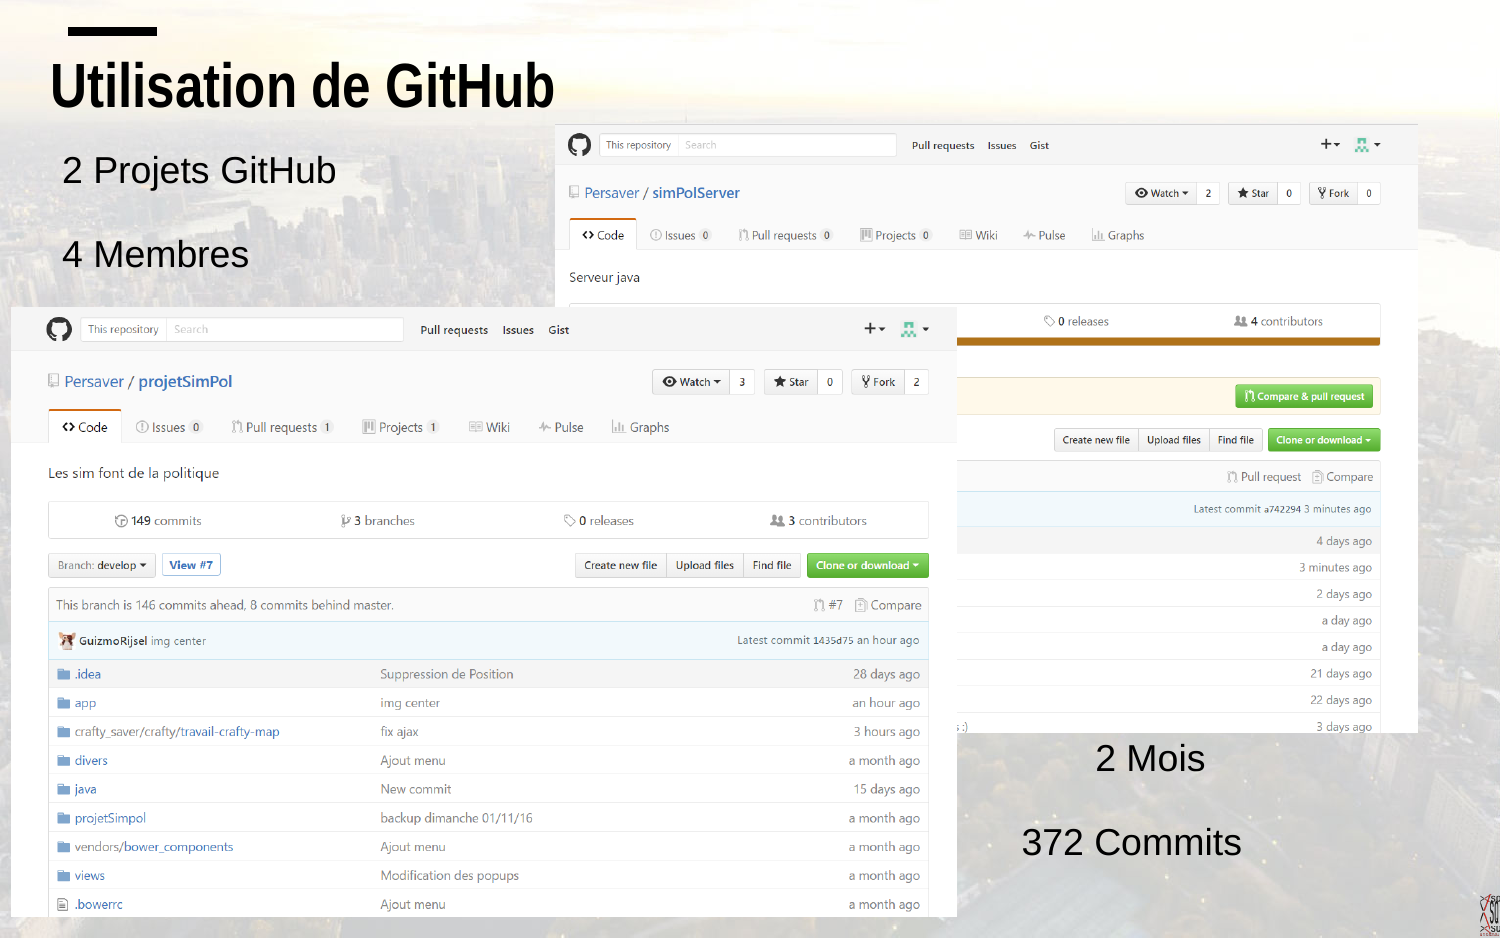

# Utilisation de GitHub
2 Projets GitHub
4 Membres
													 	2 Mois
													372 Commits